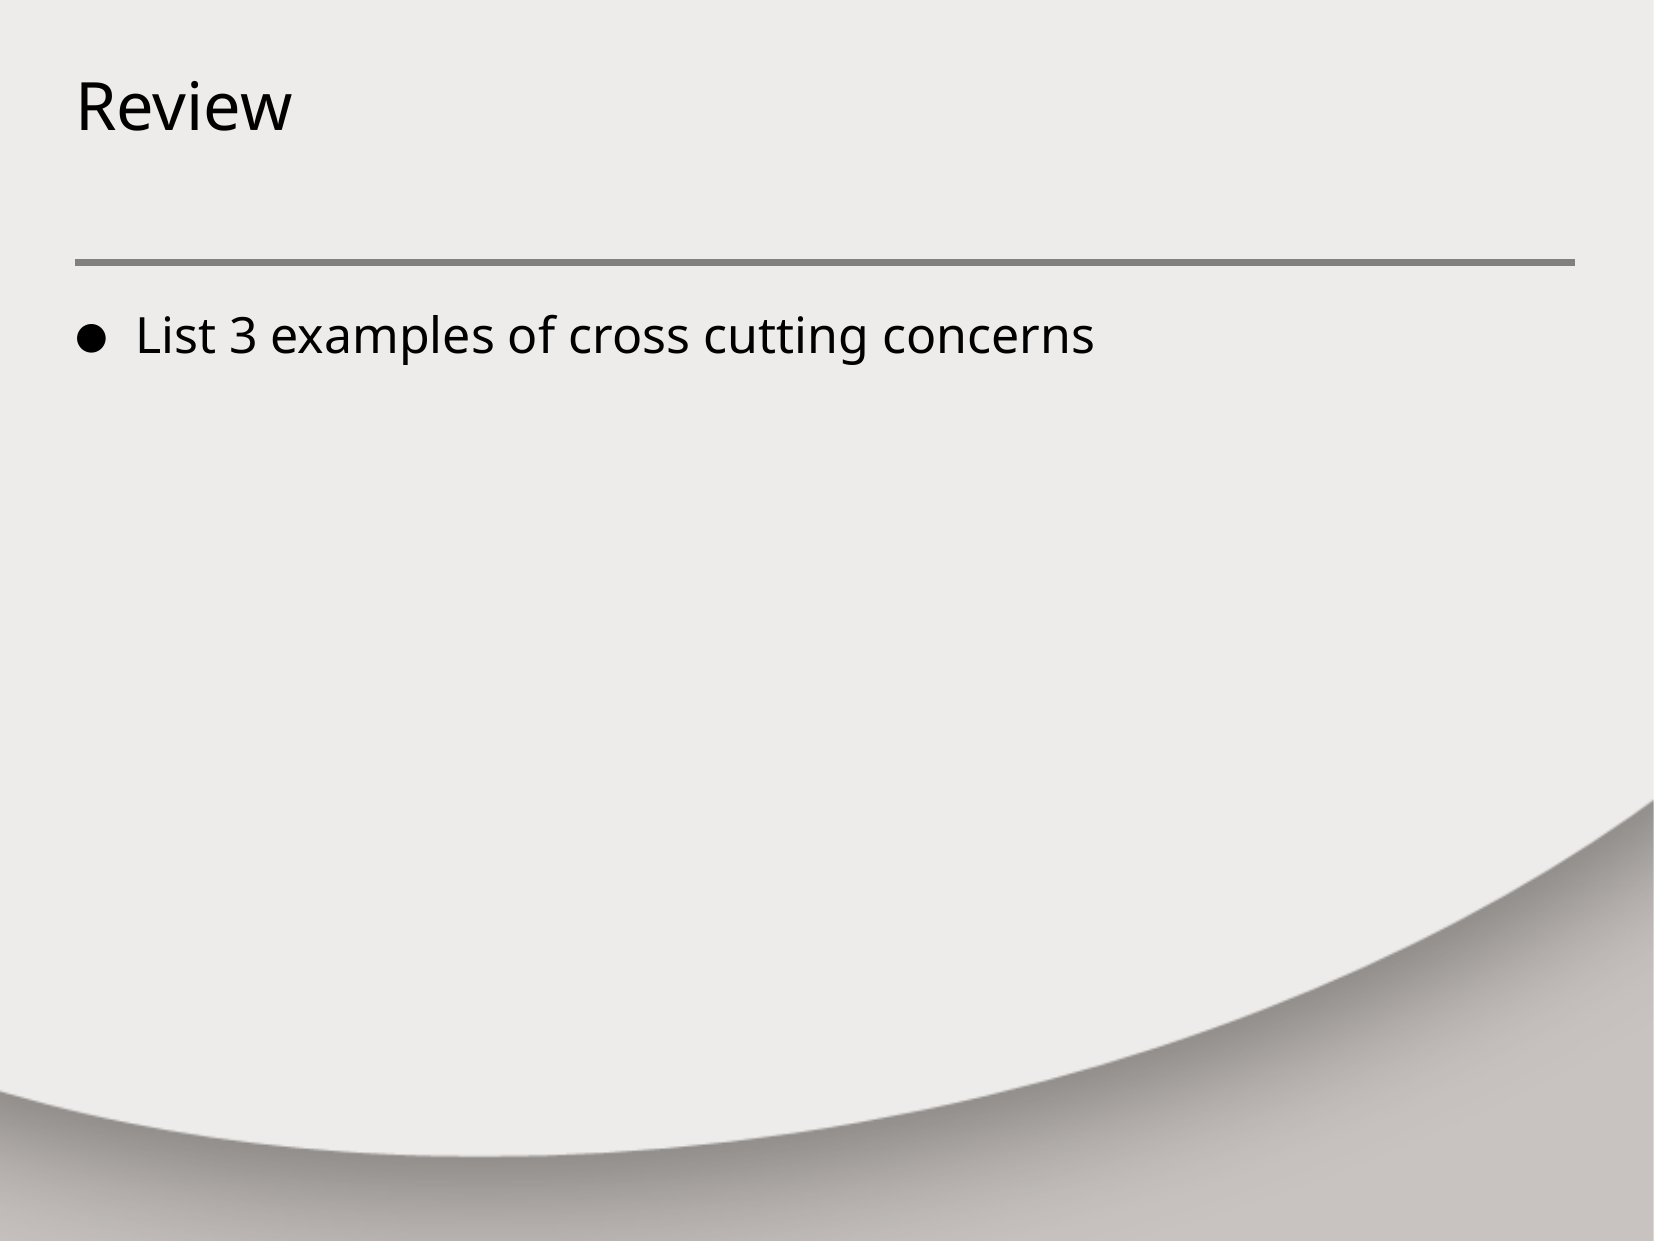

# Review
List 3 examples of cross cutting concerns